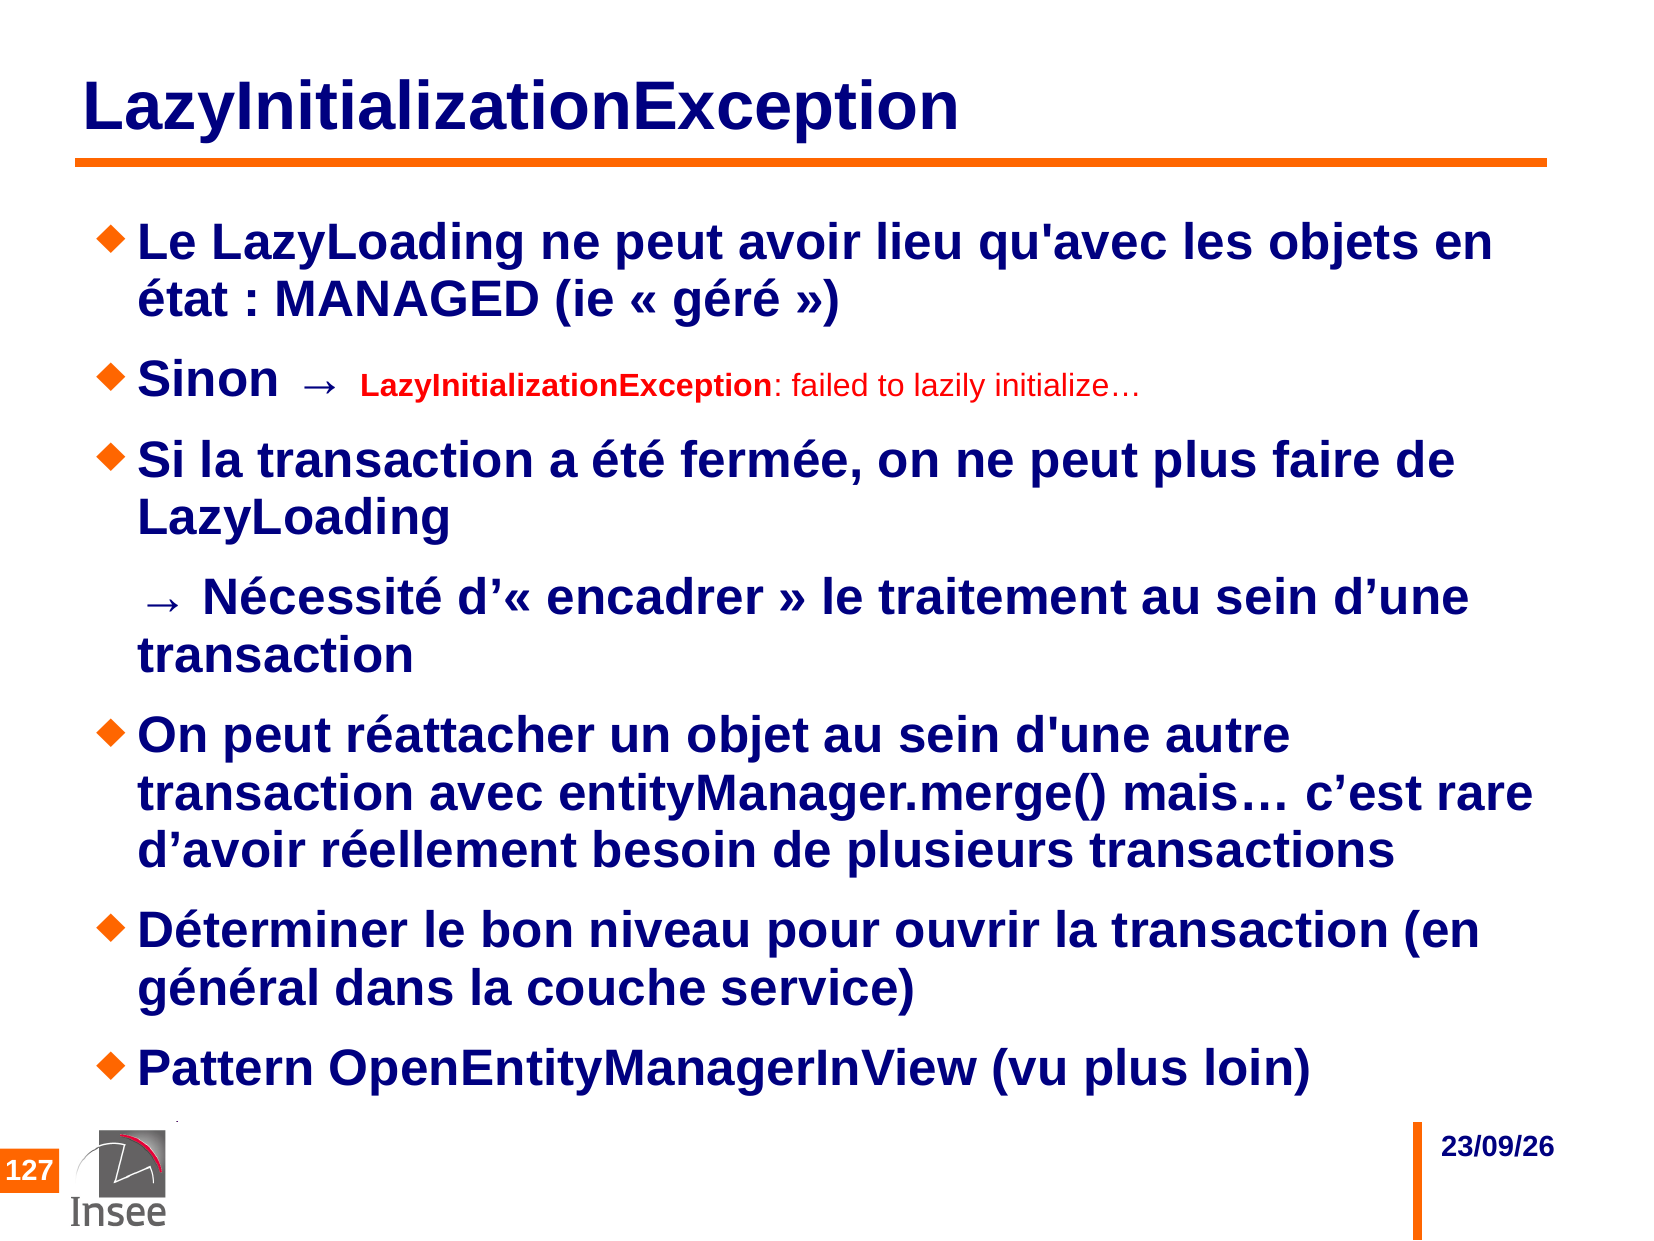

# LazyInitializationException
Le LazyLoading ne peut avoir lieu qu'avec les objets en état : MANAGED (ie « géré »)
Sinon → LazyInitializationException: failed to lazily initialize…
Si la transaction a été fermée, on ne peut plus faire de LazyLoading
→ Nécessité d’« encadrer » le traitement au sein d’une transaction
On peut réattacher un objet au sein d'une autre transaction avec entityManager.merge() mais… c’est rare d’avoir réellement besoin de plusieurs transactions
Déterminer le bon niveau pour ouvrir la transaction (en général dans la couche service)
Pattern OpenEntityManagerInView (vu plus loin)
127